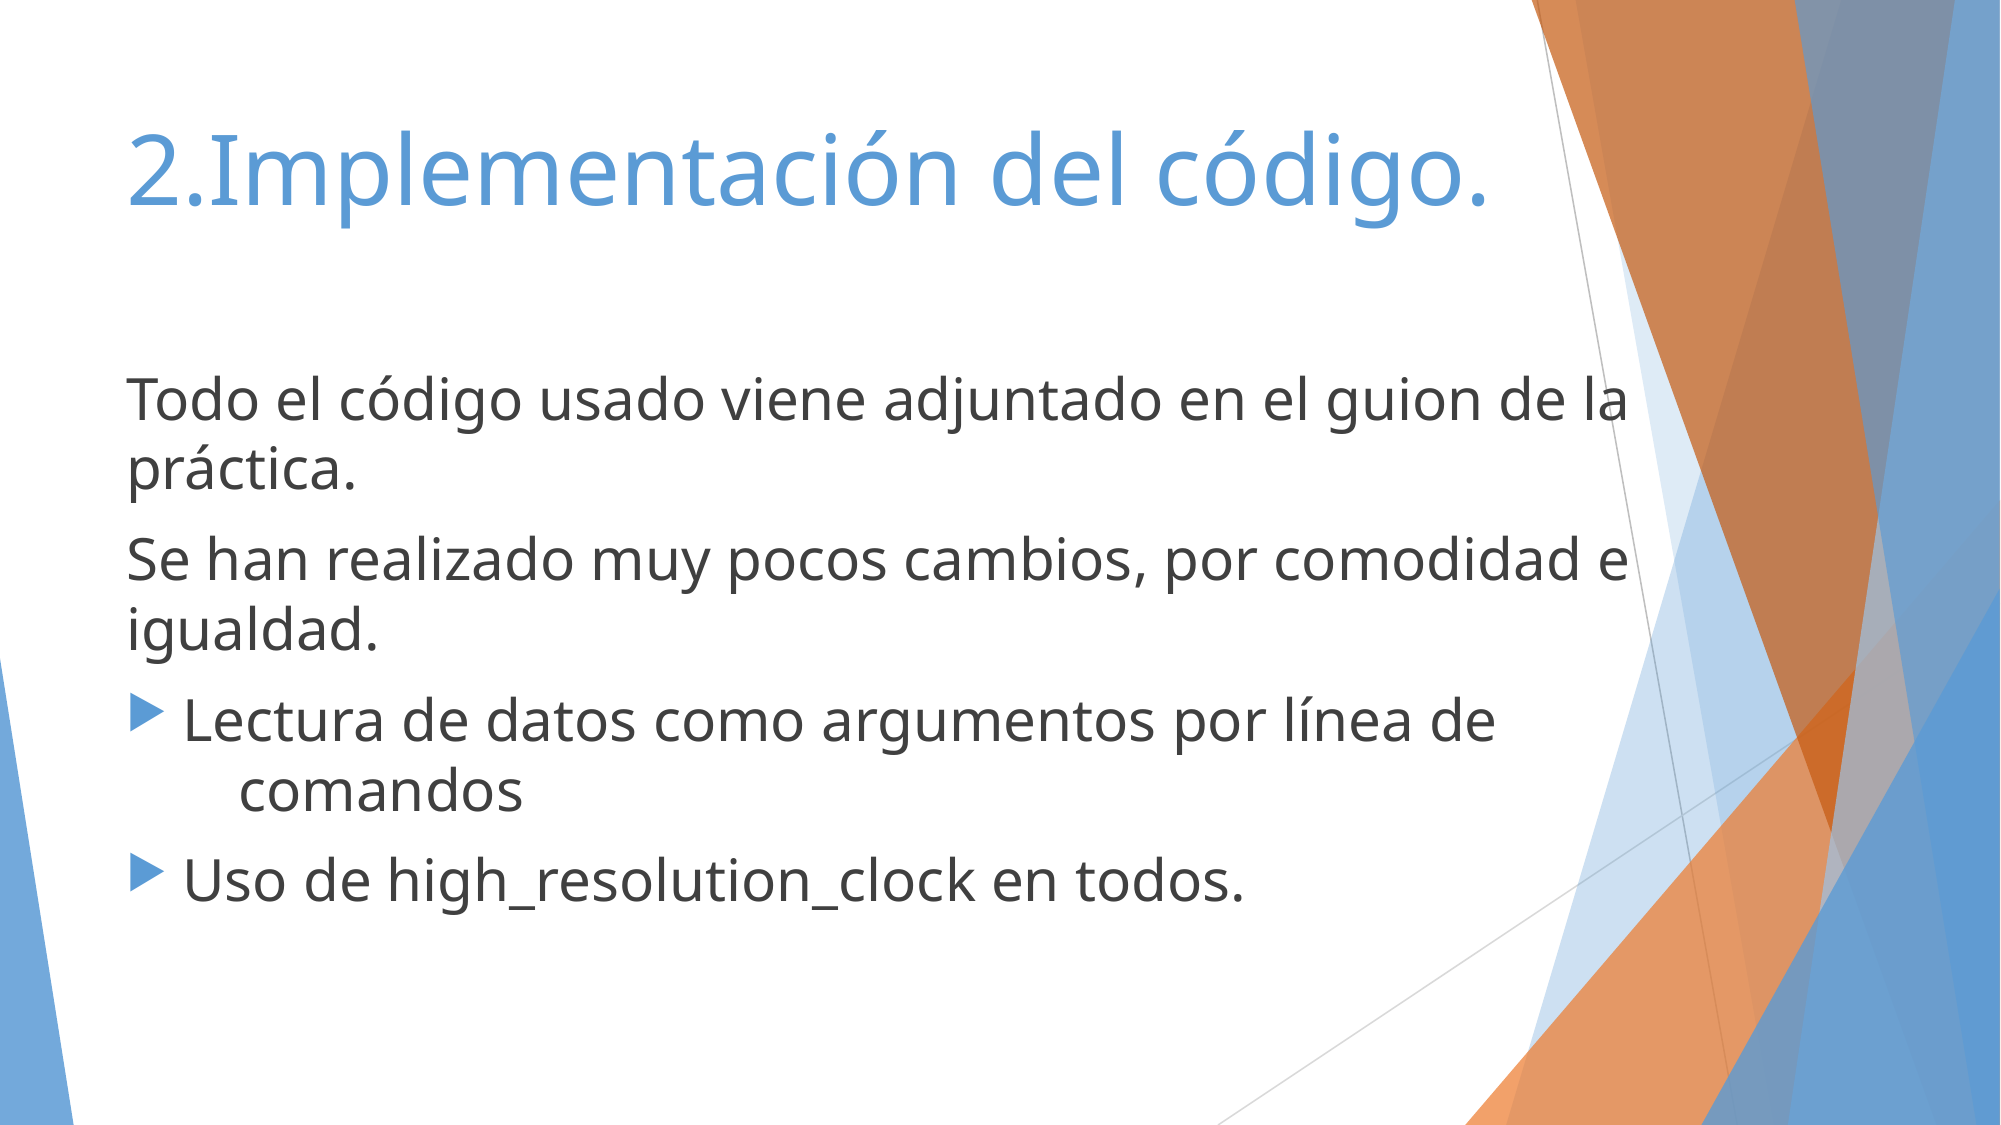

# 2.Implementación del código.
Todo el código usado viene adjuntado en el guion de la práctica.
Se han realizado muy pocos cambios, por comodidad e igualdad.
Lectura de datos como argumentos por línea de comandos
Uso de high_resolution_clock en todos.